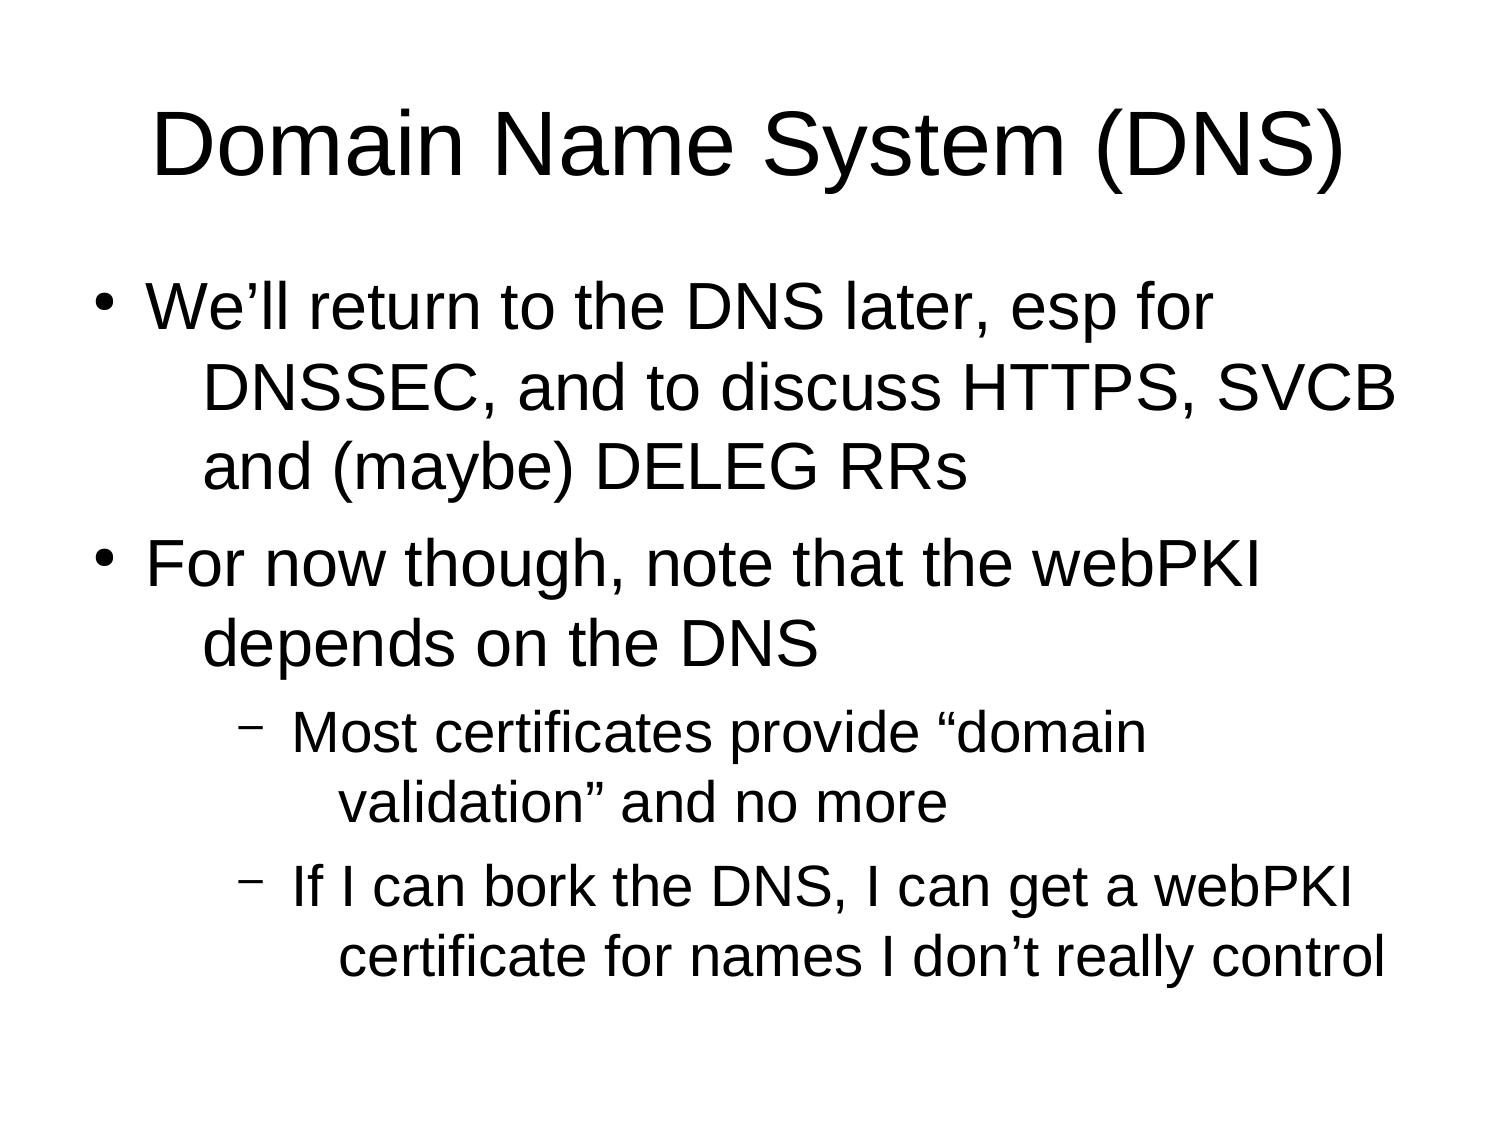

# Domain Name System (DNS)
We’ll return to the DNS later, esp for DNSSEC, and to discuss HTTPS, SVCB and (maybe) DELEG RRs
For now though, note that the webPKI depends on the DNS
Most certificates provide “domain validation” and no more
If I can bork the DNS, I can get a webPKI certificate for names I don’t really control